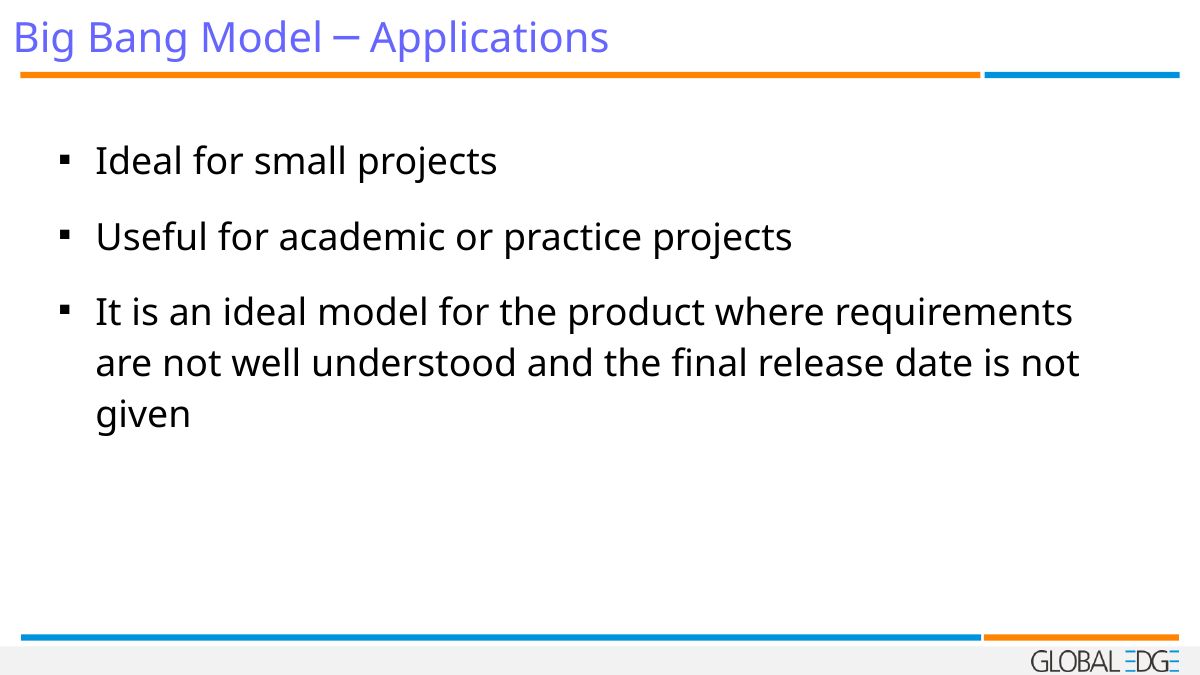

# Big Bang Model ─ Applications
Ideal for small projects
Useful for academic or practice projects
It is an ideal model for the product where requirements are not well understood and the final release date is not given